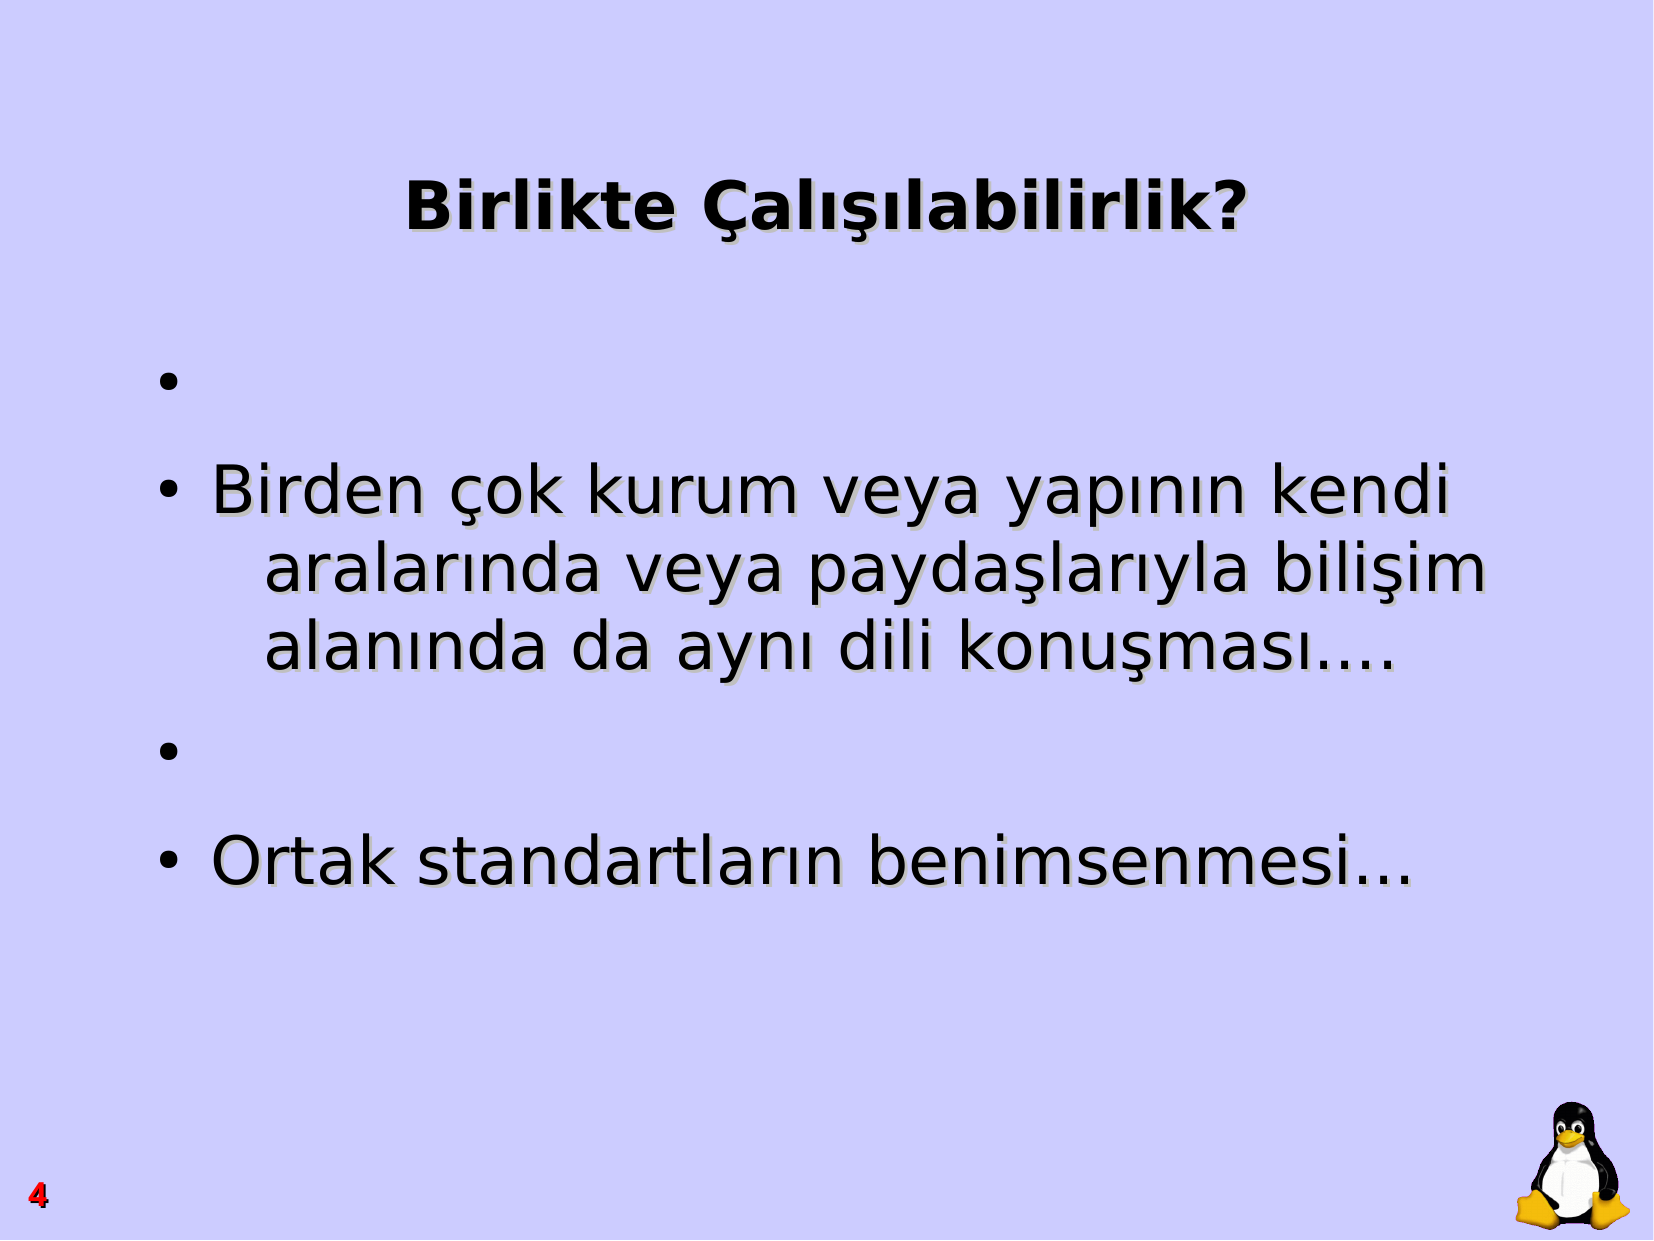

# Birlikte Çalışılabilirlik?
Birden çok kurum veya yapının kendi aralarında veya paydaşlarıyla bilişim alanında da aynı dili konuşması....
Ortak standartların benimsenmesi...